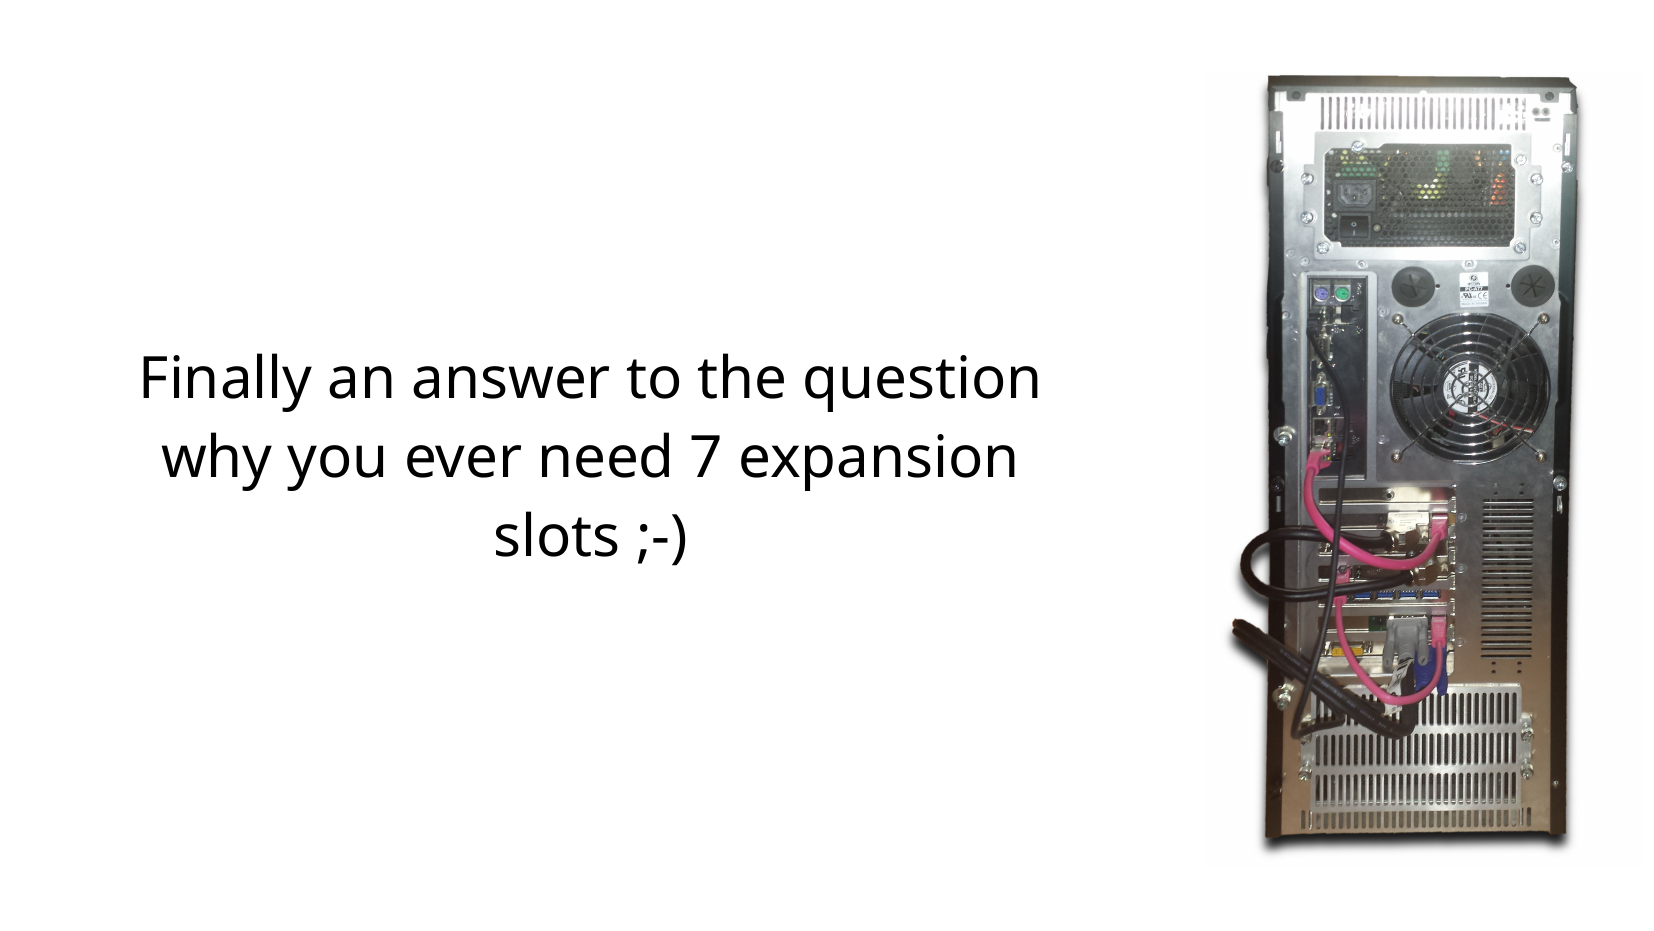

# Finally an answer to the question why you ever need 7 expansion slots ;-)